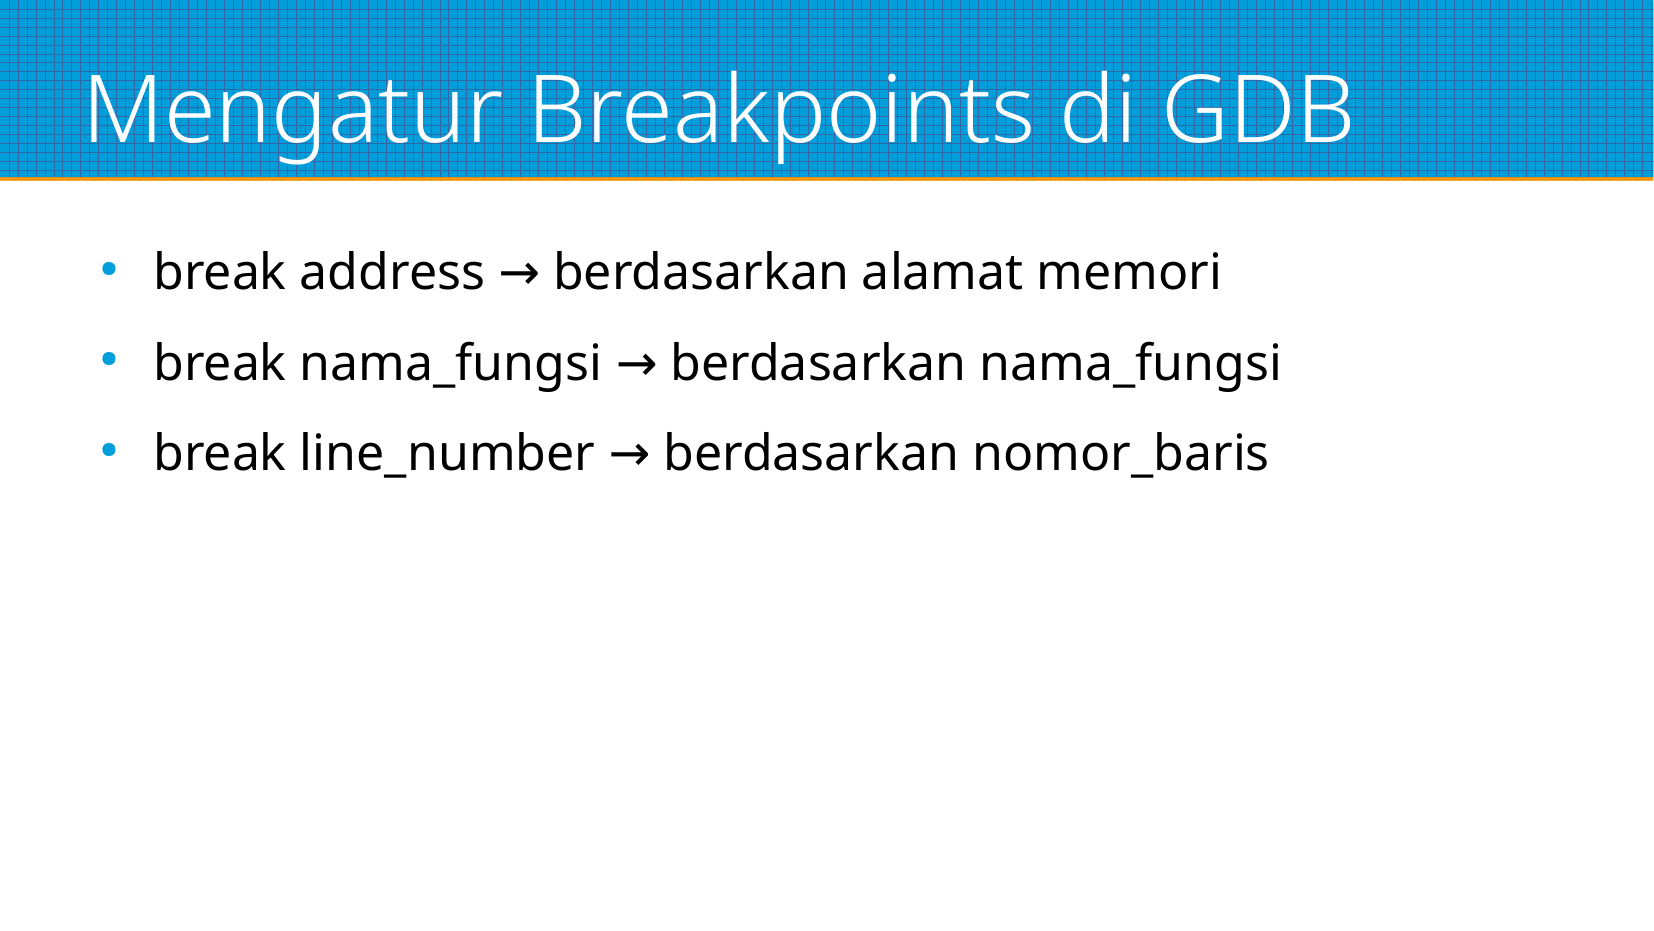

# Mengatur Breakpoints di GDB
break address → berdasarkan alamat memori
break nama_fungsi → berdasarkan nama_fungsi
break line_number → berdasarkan nomor_baris